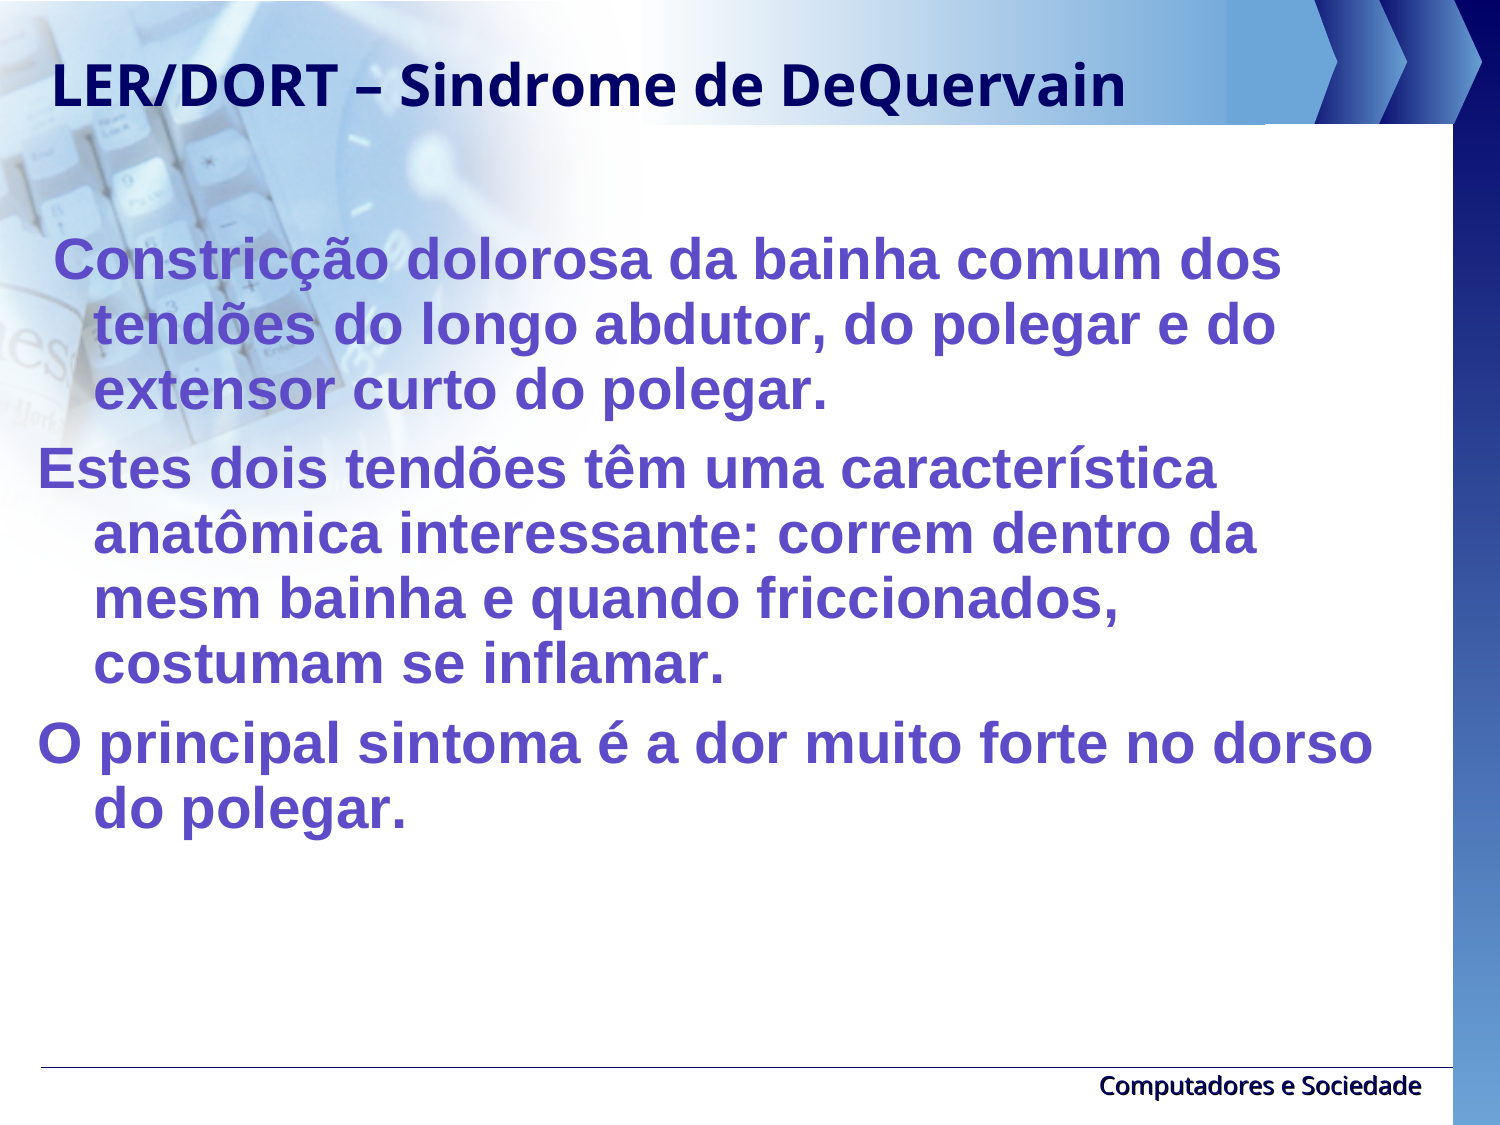

# LER/DORT – Sindrome de DeQuervain
 Constricção dolorosa da bainha comum dos tendões do longo abdutor, do polegar e do extensor curto do polegar.
Estes dois tendões têm uma característica anatômica interessante: correm dentro da mesm bainha e quando friccionados, costumam se inflamar.
O principal sintoma é a dor muito forte no dorso do polegar.